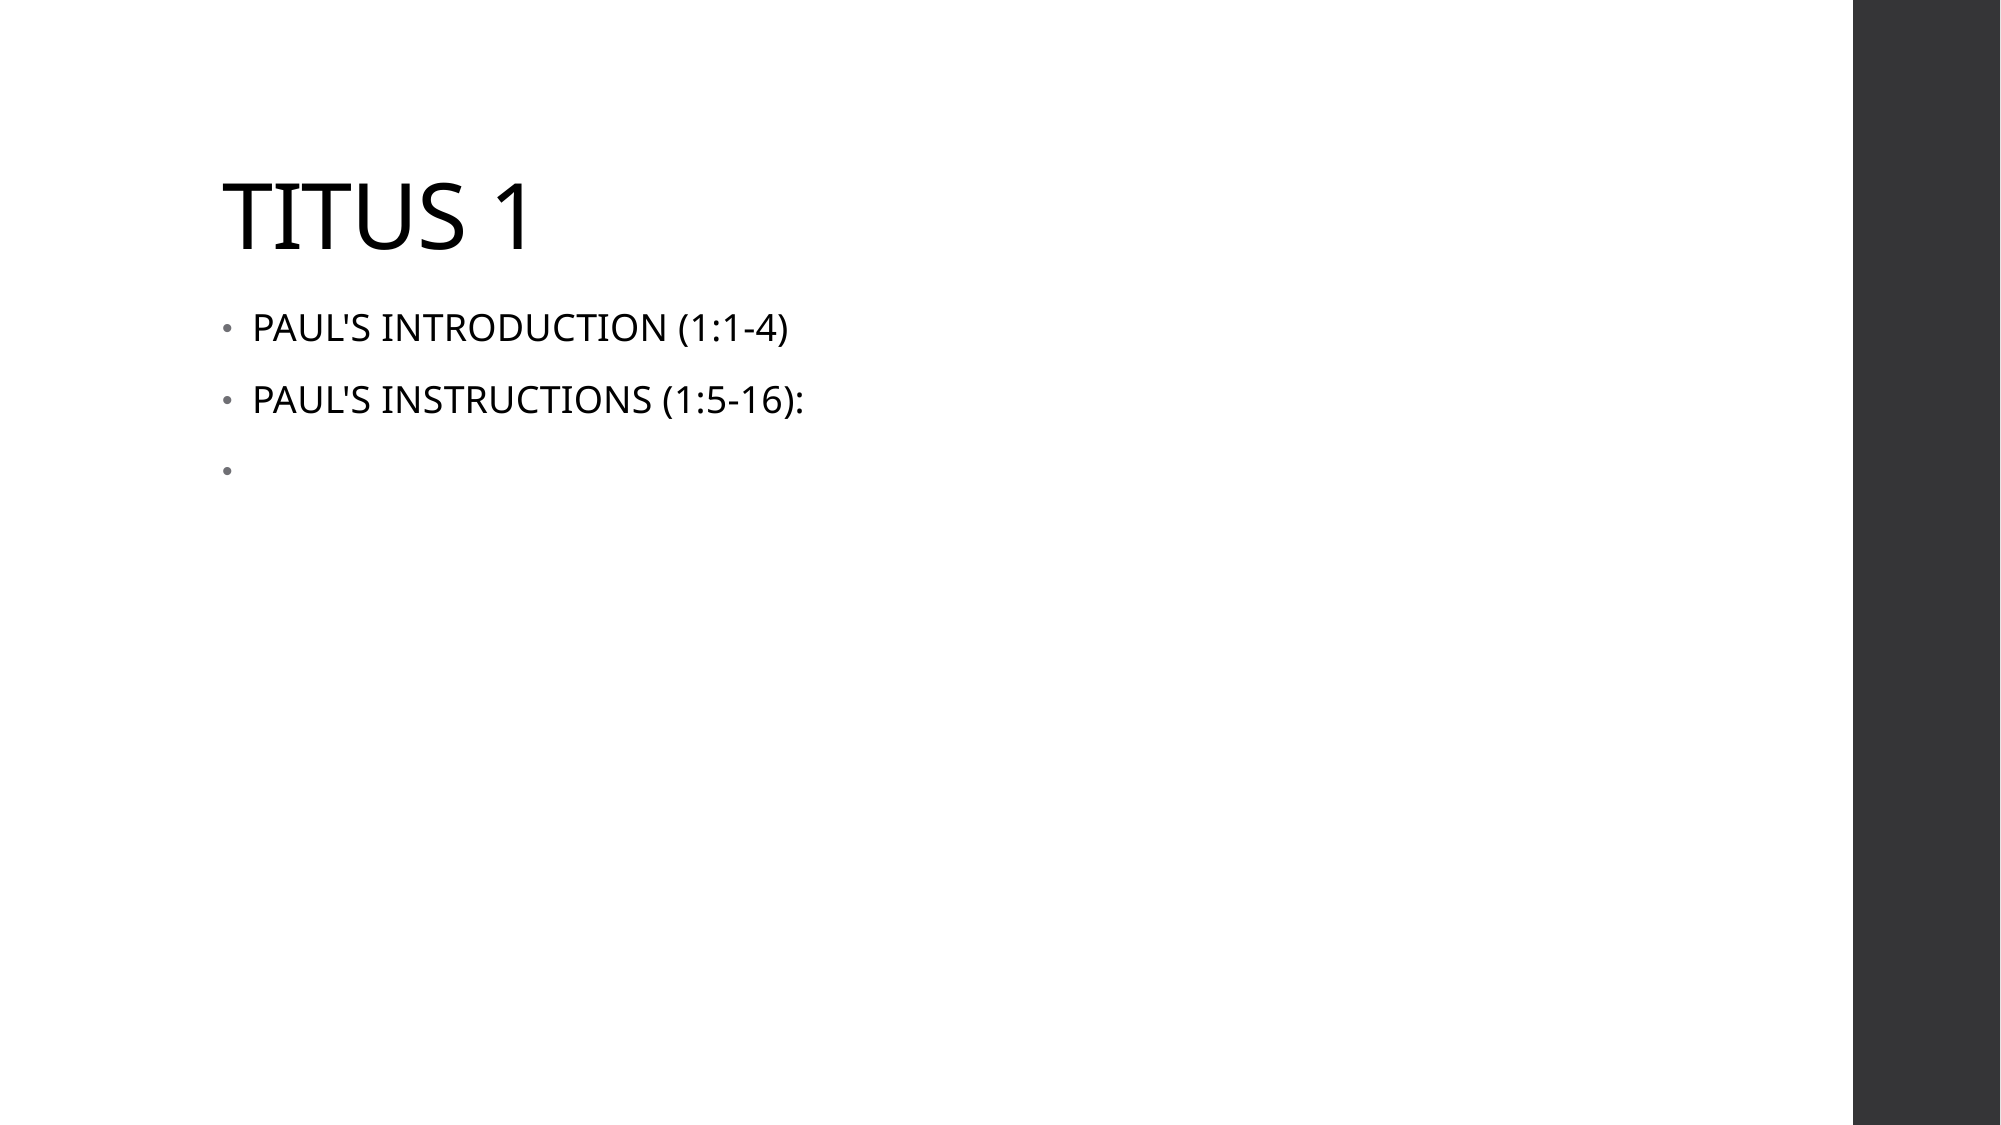

# TITUS 1
PAUL'S INTRODUCTION (1:1-4)
PAUL'S INSTRUCTIONS (1:5-16):